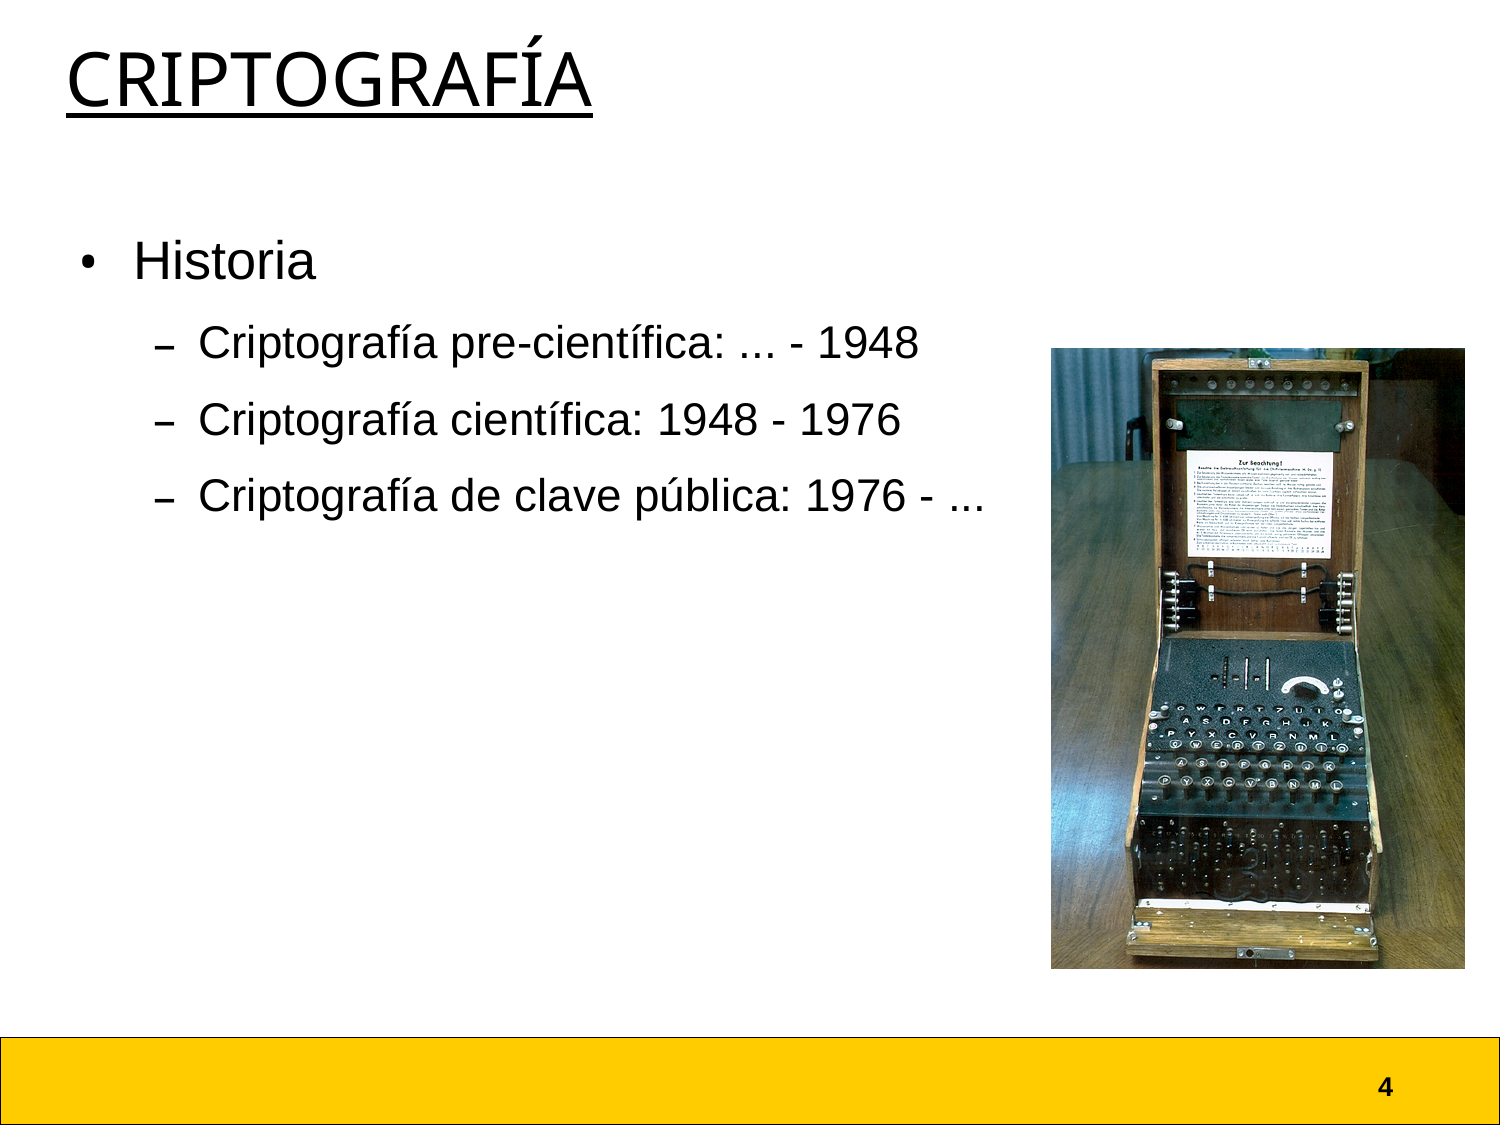

# CRIPTOGRAFÍA
Historia
Criptografía pre-científica: ... - 1948
Criptografía científica: 1948 - 1976
Criptografía de clave pública: 1976 - ...